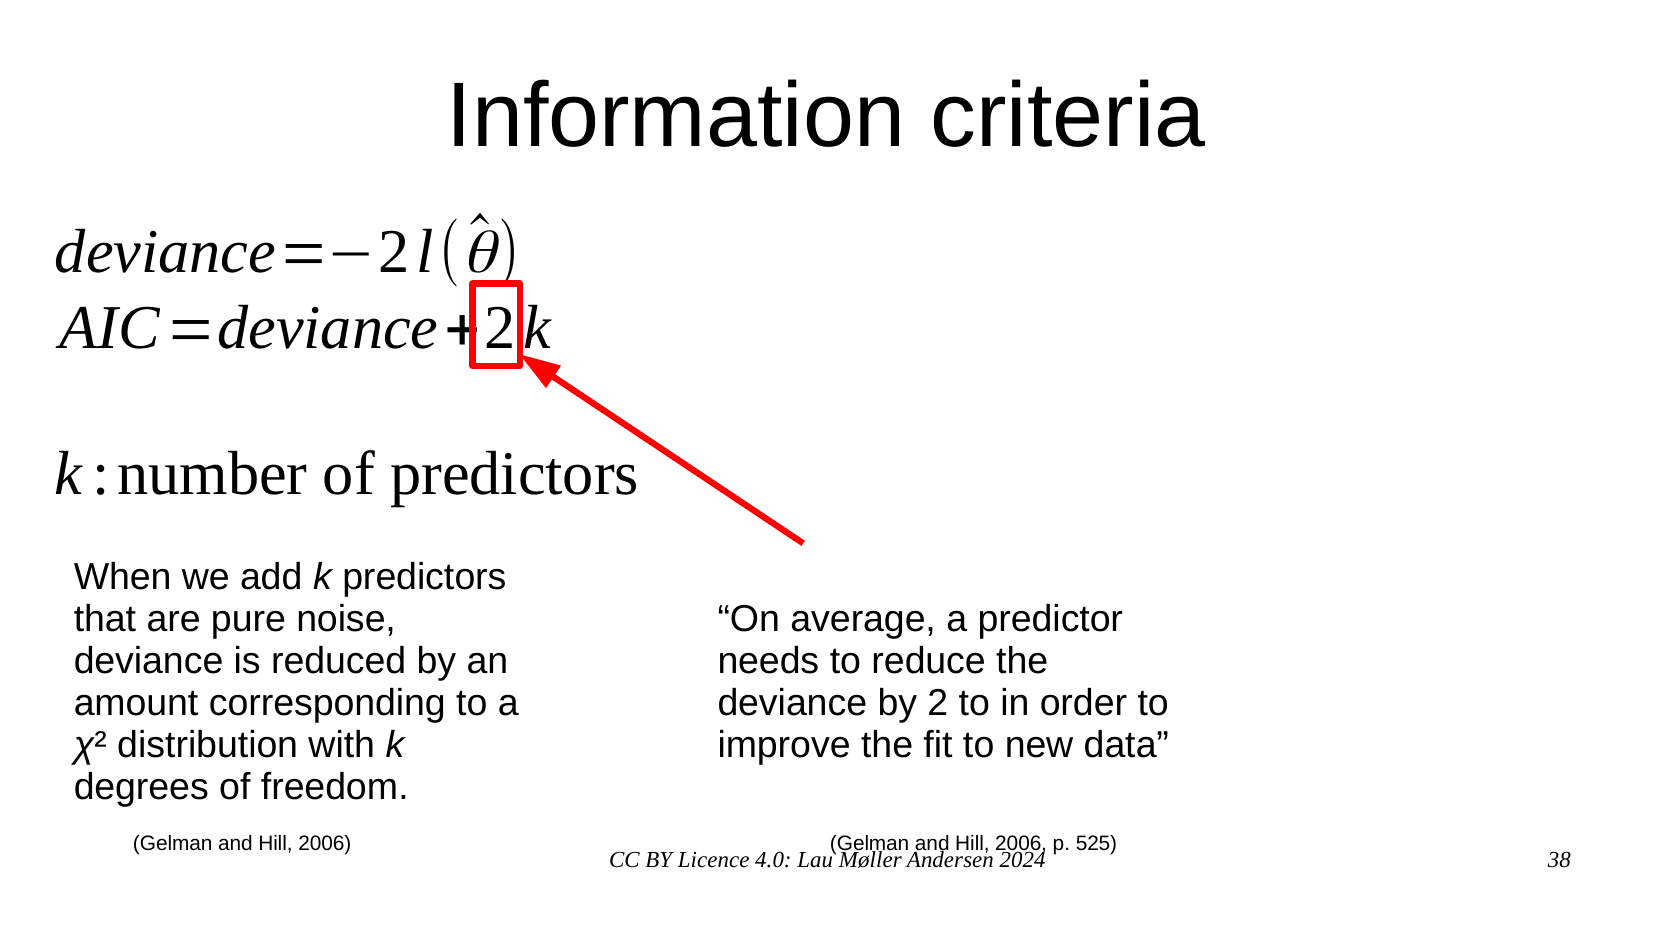

# Information criteria
When we add k predictors that are pure noise, deviance is reduced by an amount corresponding to a χ² distribution with k degrees of freedom.
“On average, a predictor needs to reduce the deviance by 2 to in order to improve the fit to new data”
(Gelman and Hill, 2006)
(Gelman and Hill, 2006, p. 525)
CC BY Licence 4.0: Lau Møller Andersen 2024
38